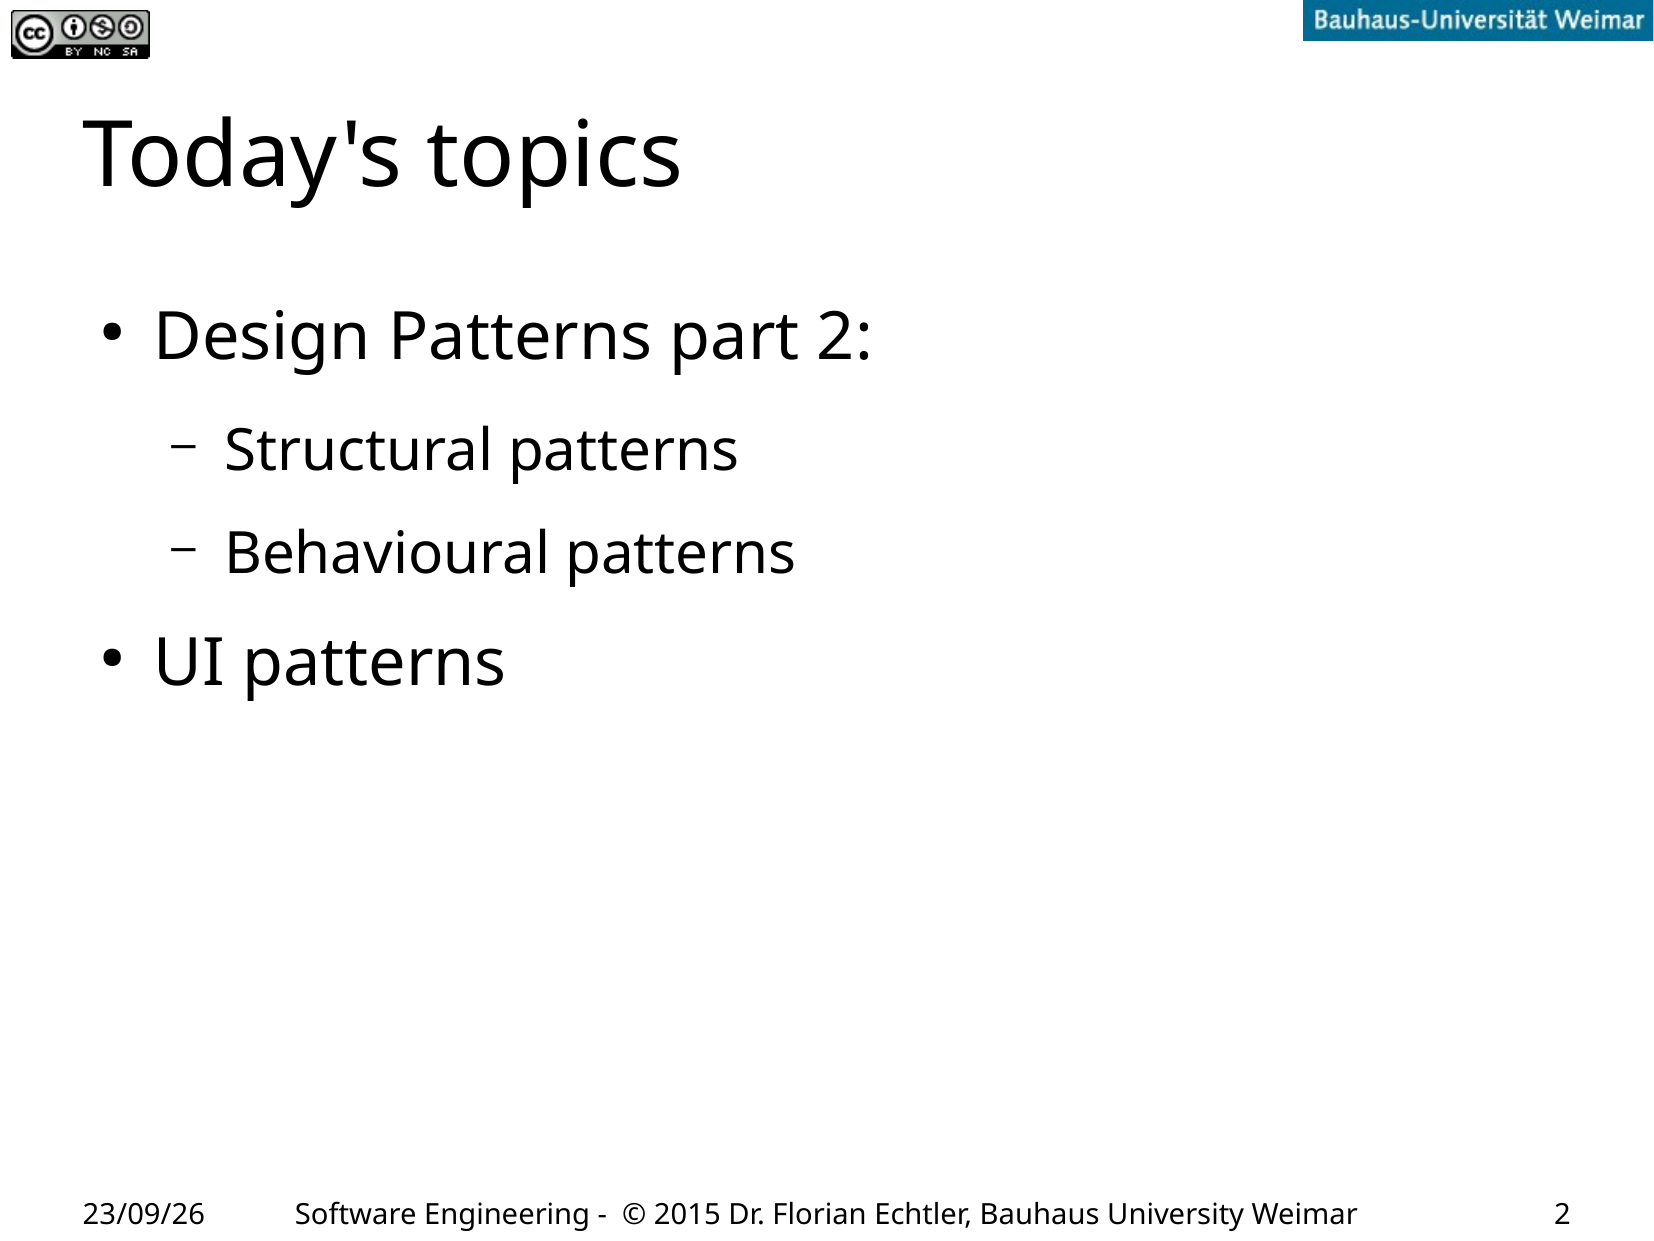

# Today's topics
Design Patterns part 2:
Structural patterns
Behavioural patterns
UI patterns
Software Engineering - © 2015 Dr. Florian Echtler, Bauhaus University Weimar
2